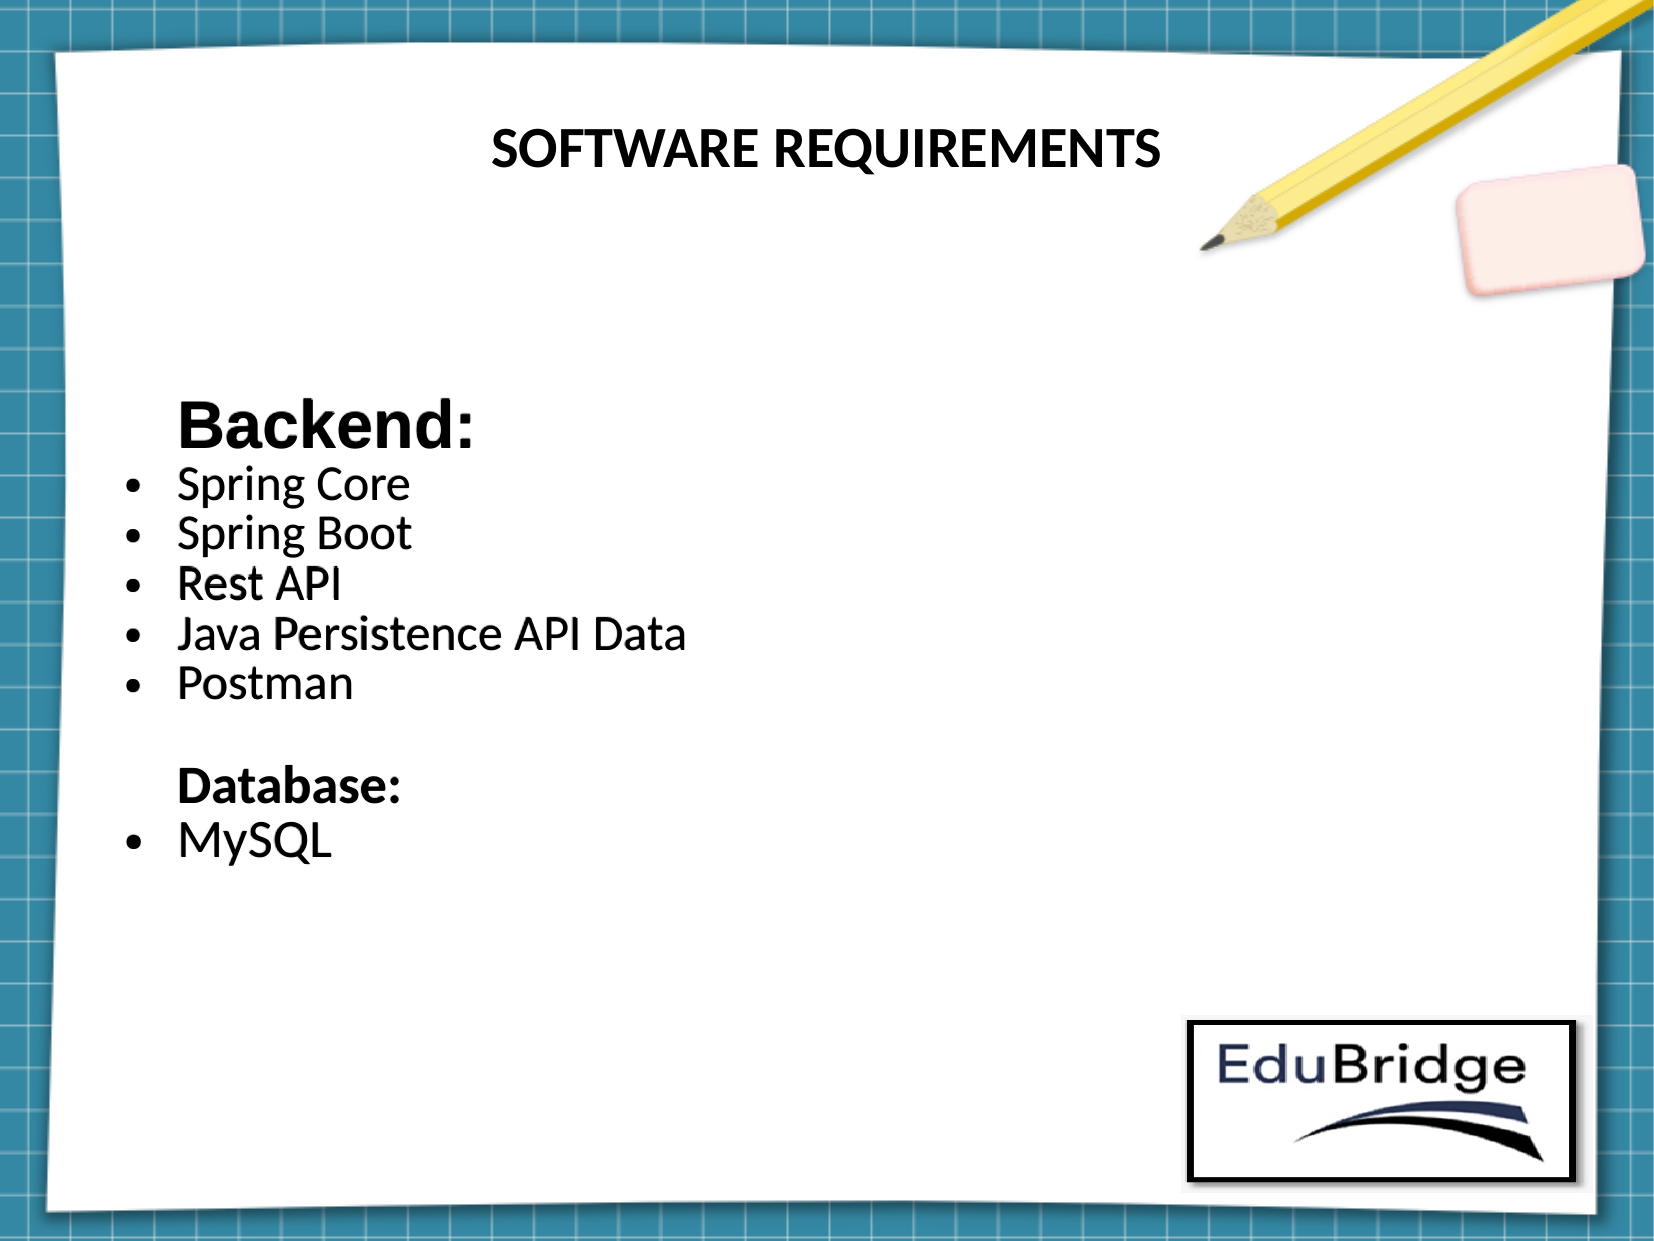

# SOFTWARE REQUIREMENTS
Backend:
Spring Core
Spring Boot
Rest API
Java Persistence API Data
Postman
Database:
MySQL